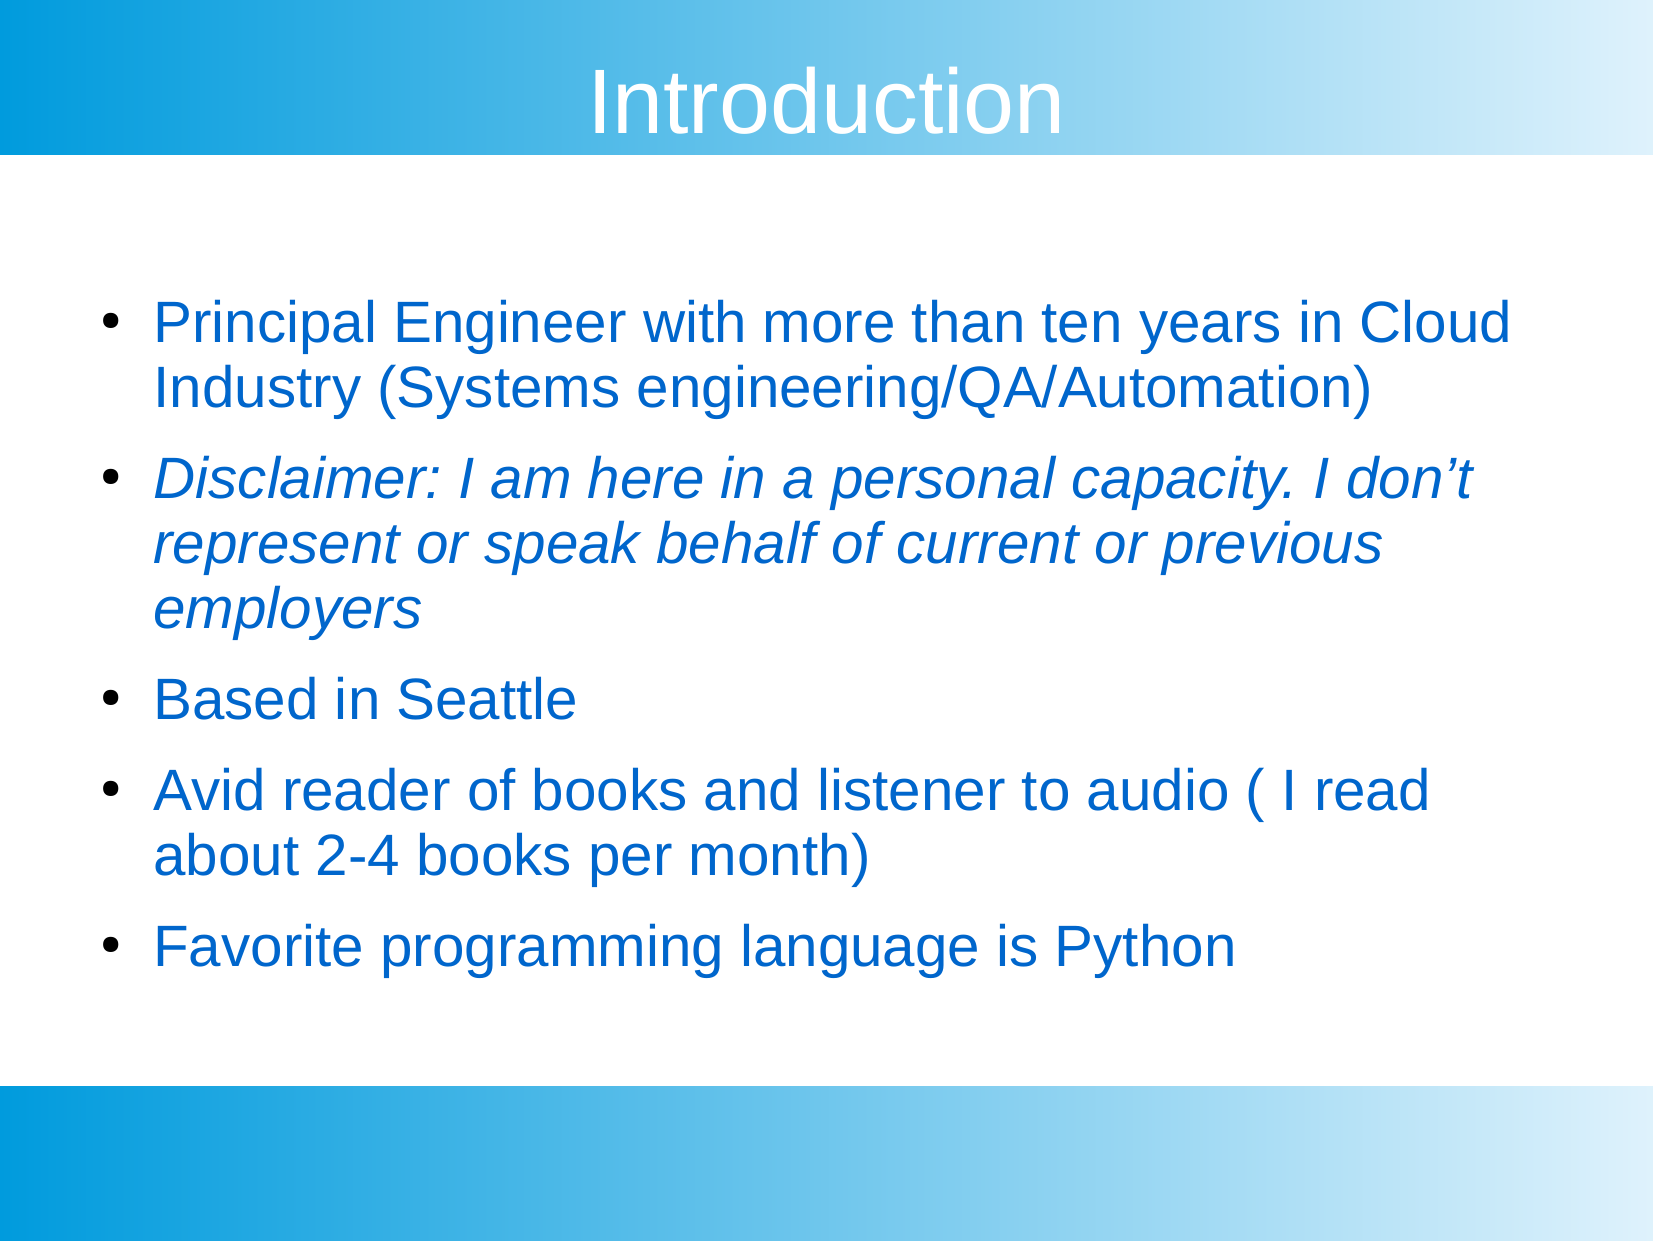

# Introduction
Principal Engineer with more than ten years in Cloud Industry (Systems engineering/QA/Automation)
Disclaimer: I am here in a personal capacity. I don’t represent or speak behalf of current or previous employers
Based in Seattle
Avid reader of books and listener to audio ( I read about 2-4 books per month)
Favorite programming language is Python